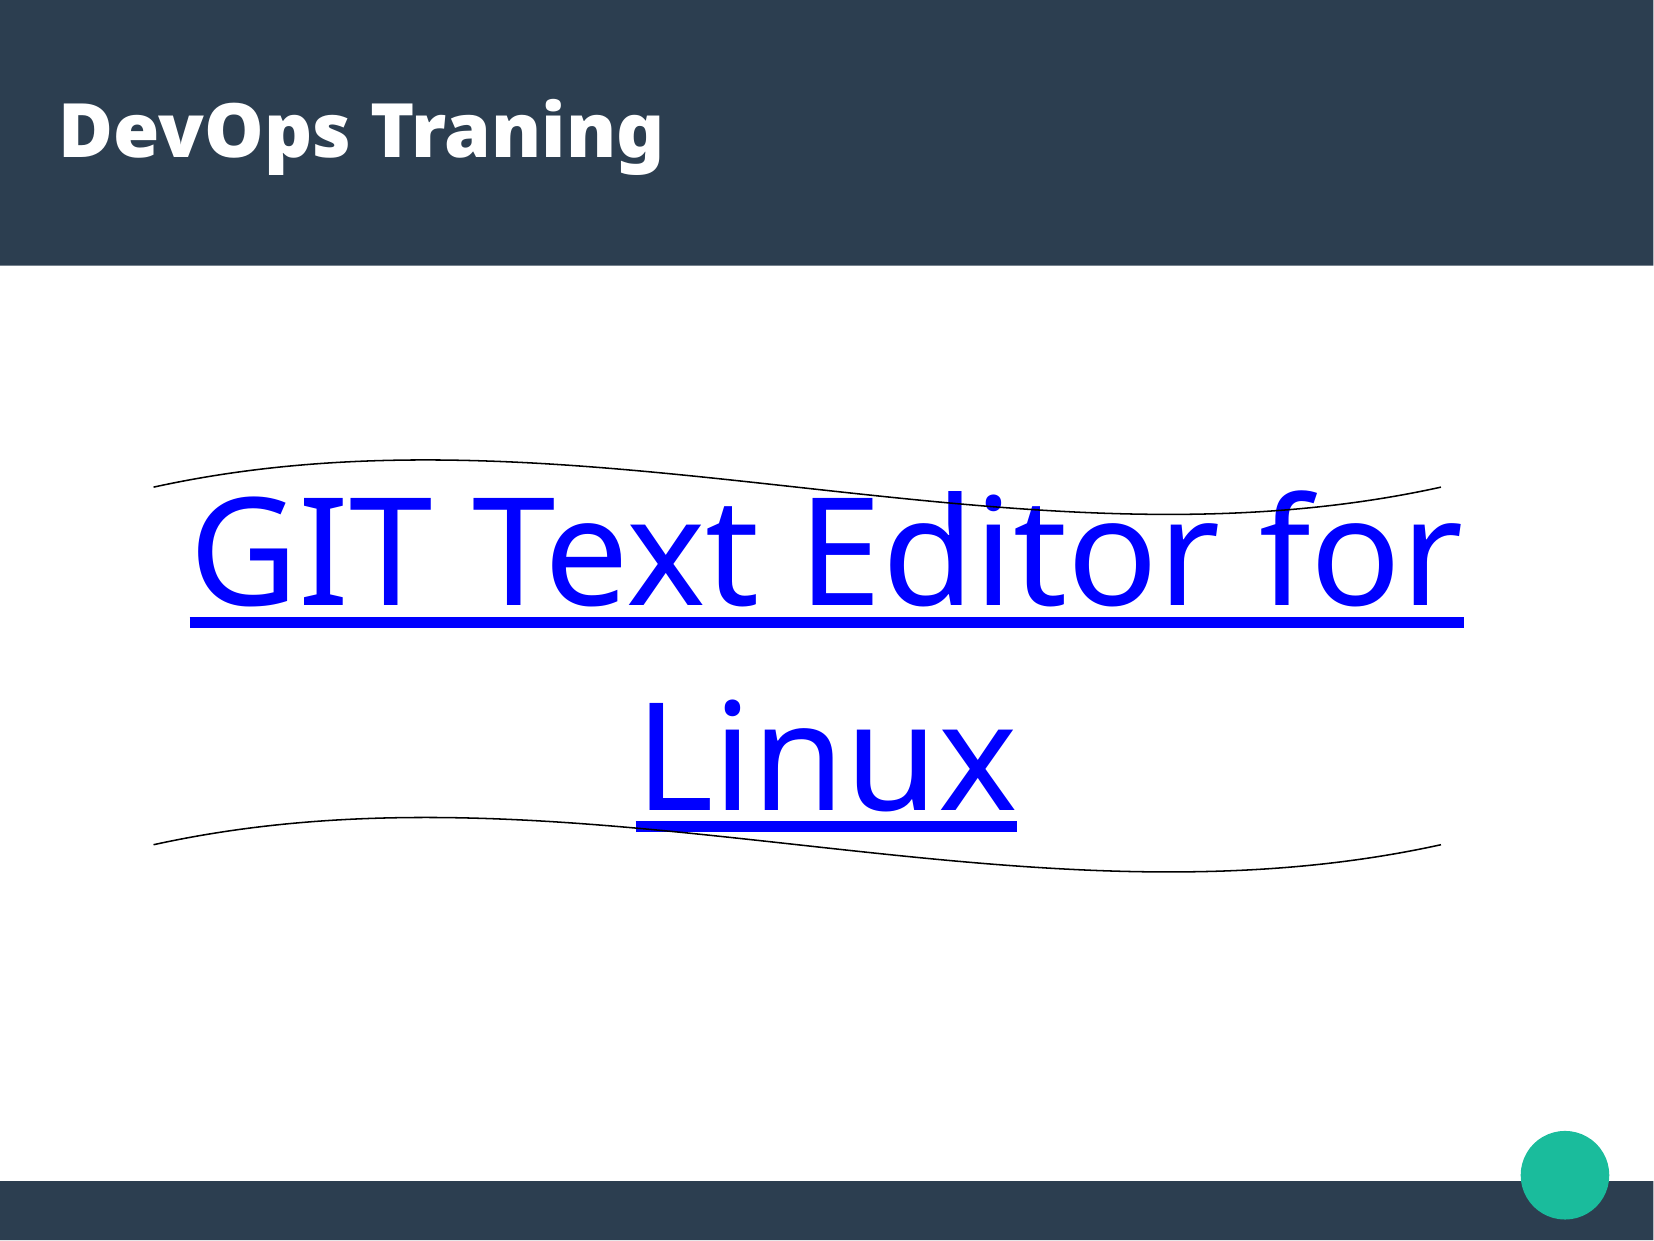

# DevOps Traning
GIT Text Editor for Linux